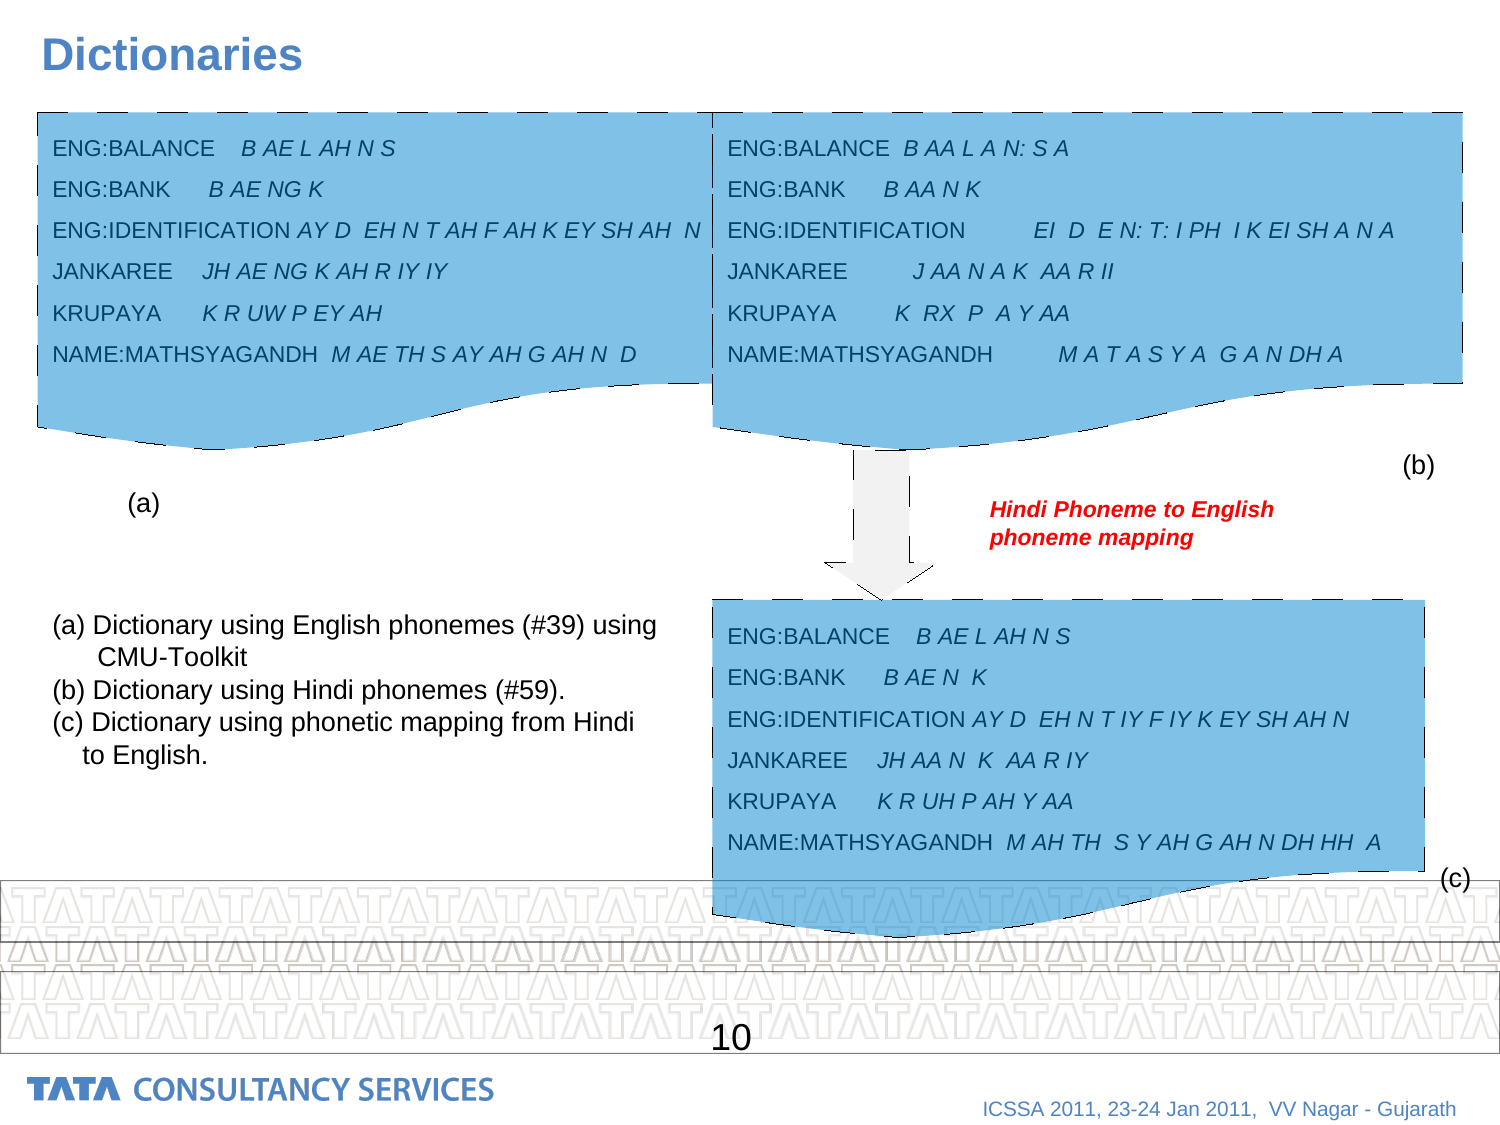

# Dictionaries
ENG:BALANCE B AE L AH N S
ENG:BANK	 B AE NG K
ENG:IDENTIFICATION AY D EH N T AH F AH K EY SH AH N
JANKAREE	JH AE NG K AH R IY IY
KRUPAYA	K R UW P EY AH
NAME:MATHSYAGANDH M AE TH S AY AH G AH N D
ENG:BALANCE B AA L A N: S A
ENG:BANK	 B AA N K
ENG:IDENTIFICATION	 EI D E N: T: I PH I K EI SH A N A
JANKAREE J AA N A K AA R II
KRUPAYA K RX P A Y AA
NAME:MATHSYAGANDH M A T A S Y A G A N DH A
(b)
(a)
Hindi Phoneme to English phoneme mapping
(a) Dictionary using English phonemes (#39) using CMU-Toolkit
(b) Dictionary using Hindi phonemes (#59).
(c) Dictionary using phonetic mapping from Hindi to English.
ENG:BALANCE B AE L AH N S
ENG:BANK	 B AE N K
ENG:IDENTIFICATION AY D EH N T IY F IY K EY SH AH N
JANKAREE	JH AA N K AA R IY
KRUPAYA	K R UH P AH Y AA
NAME:MATHSYAGANDH M AH TH S Y AH G AH N DH HH A
(c)
10